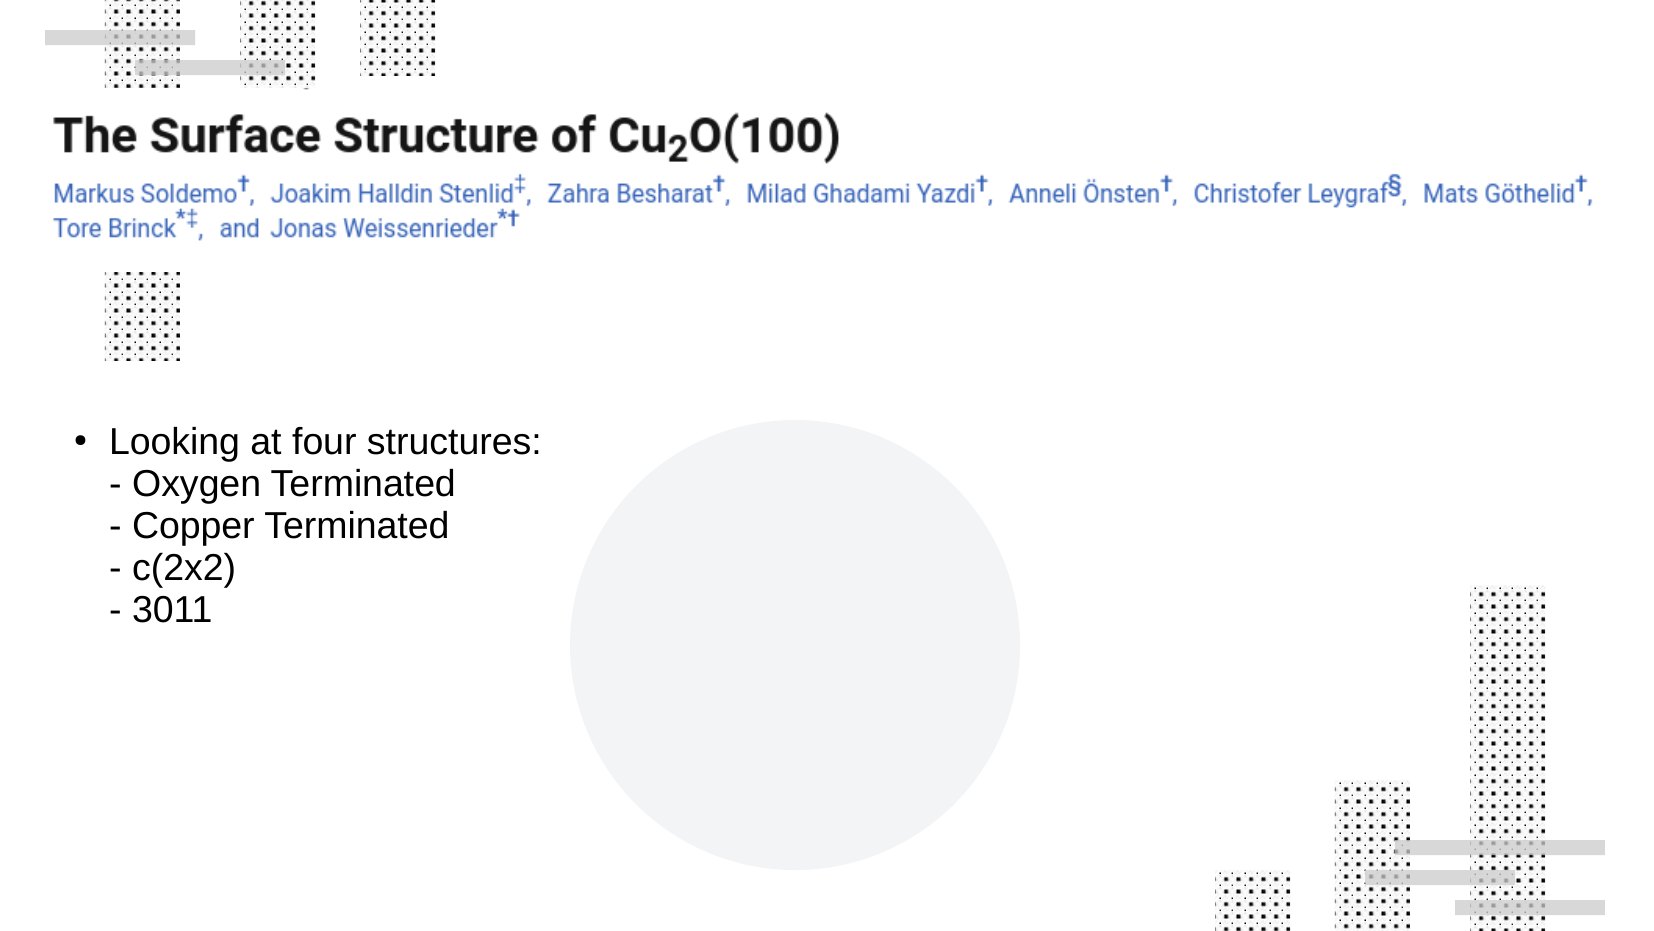

Looking at four structures:
- Oxygen Terminated
- Copper Terminated
- c(2x2)
- 3011